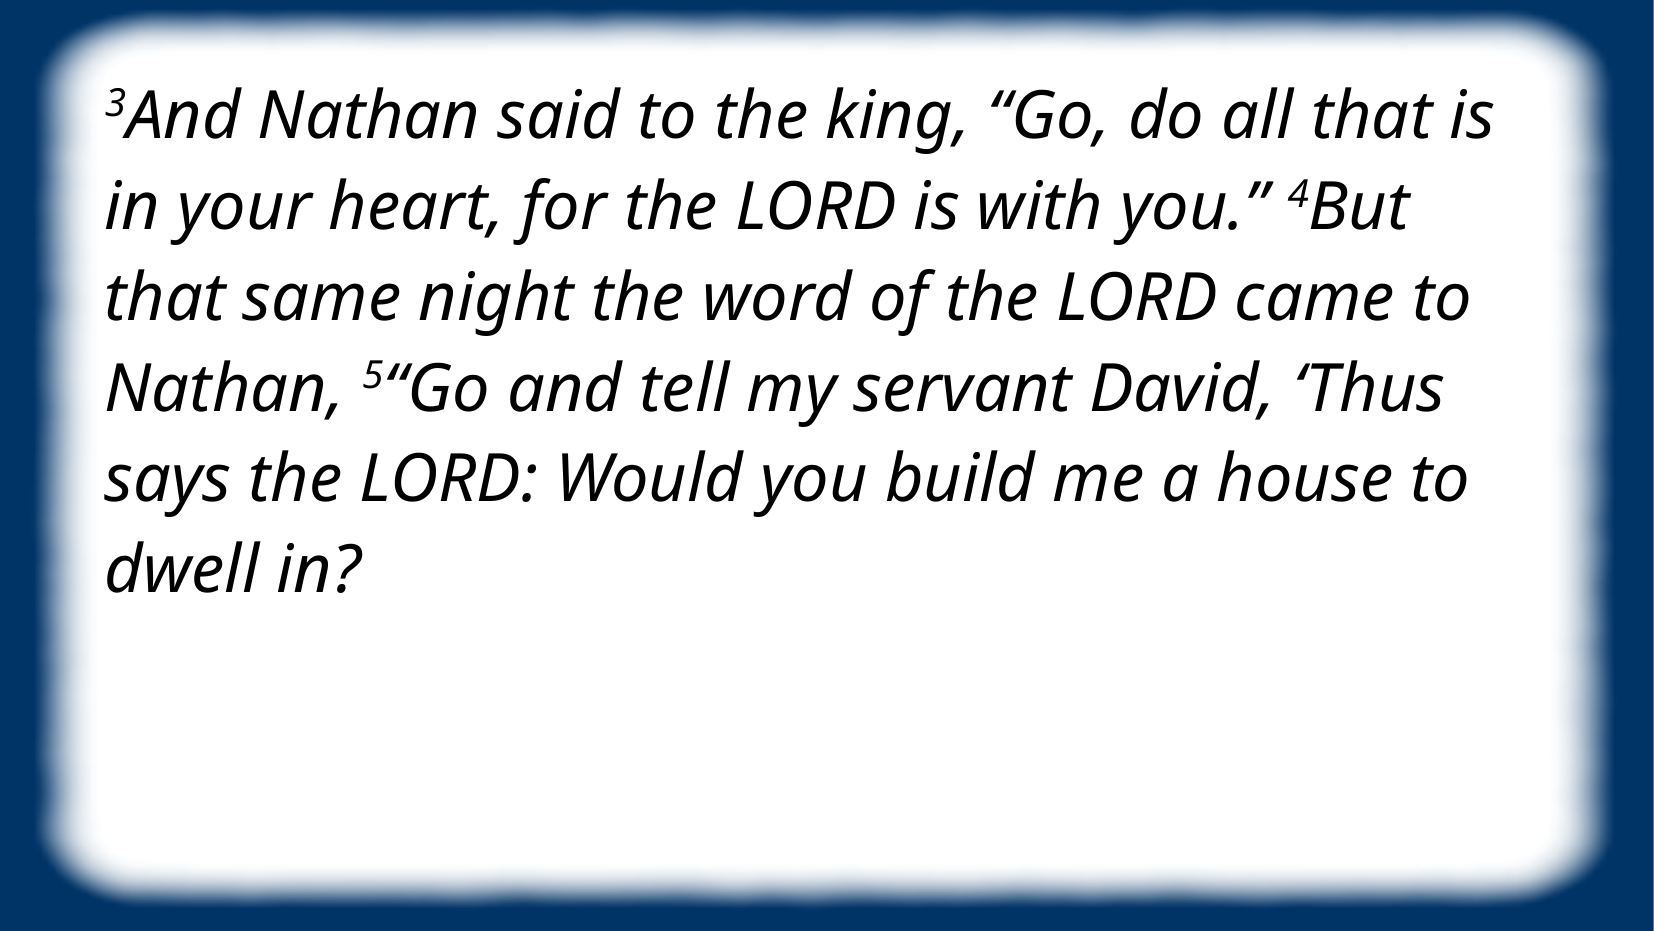

3And Nathan said to the king, “Go, do all that is in your heart, for the LORD is with you.” 4But that same night the word of the LORD came to Nathan, 5“Go and tell my servant David, ‘Thus says the LORD: Would you build me a house to dwell in?